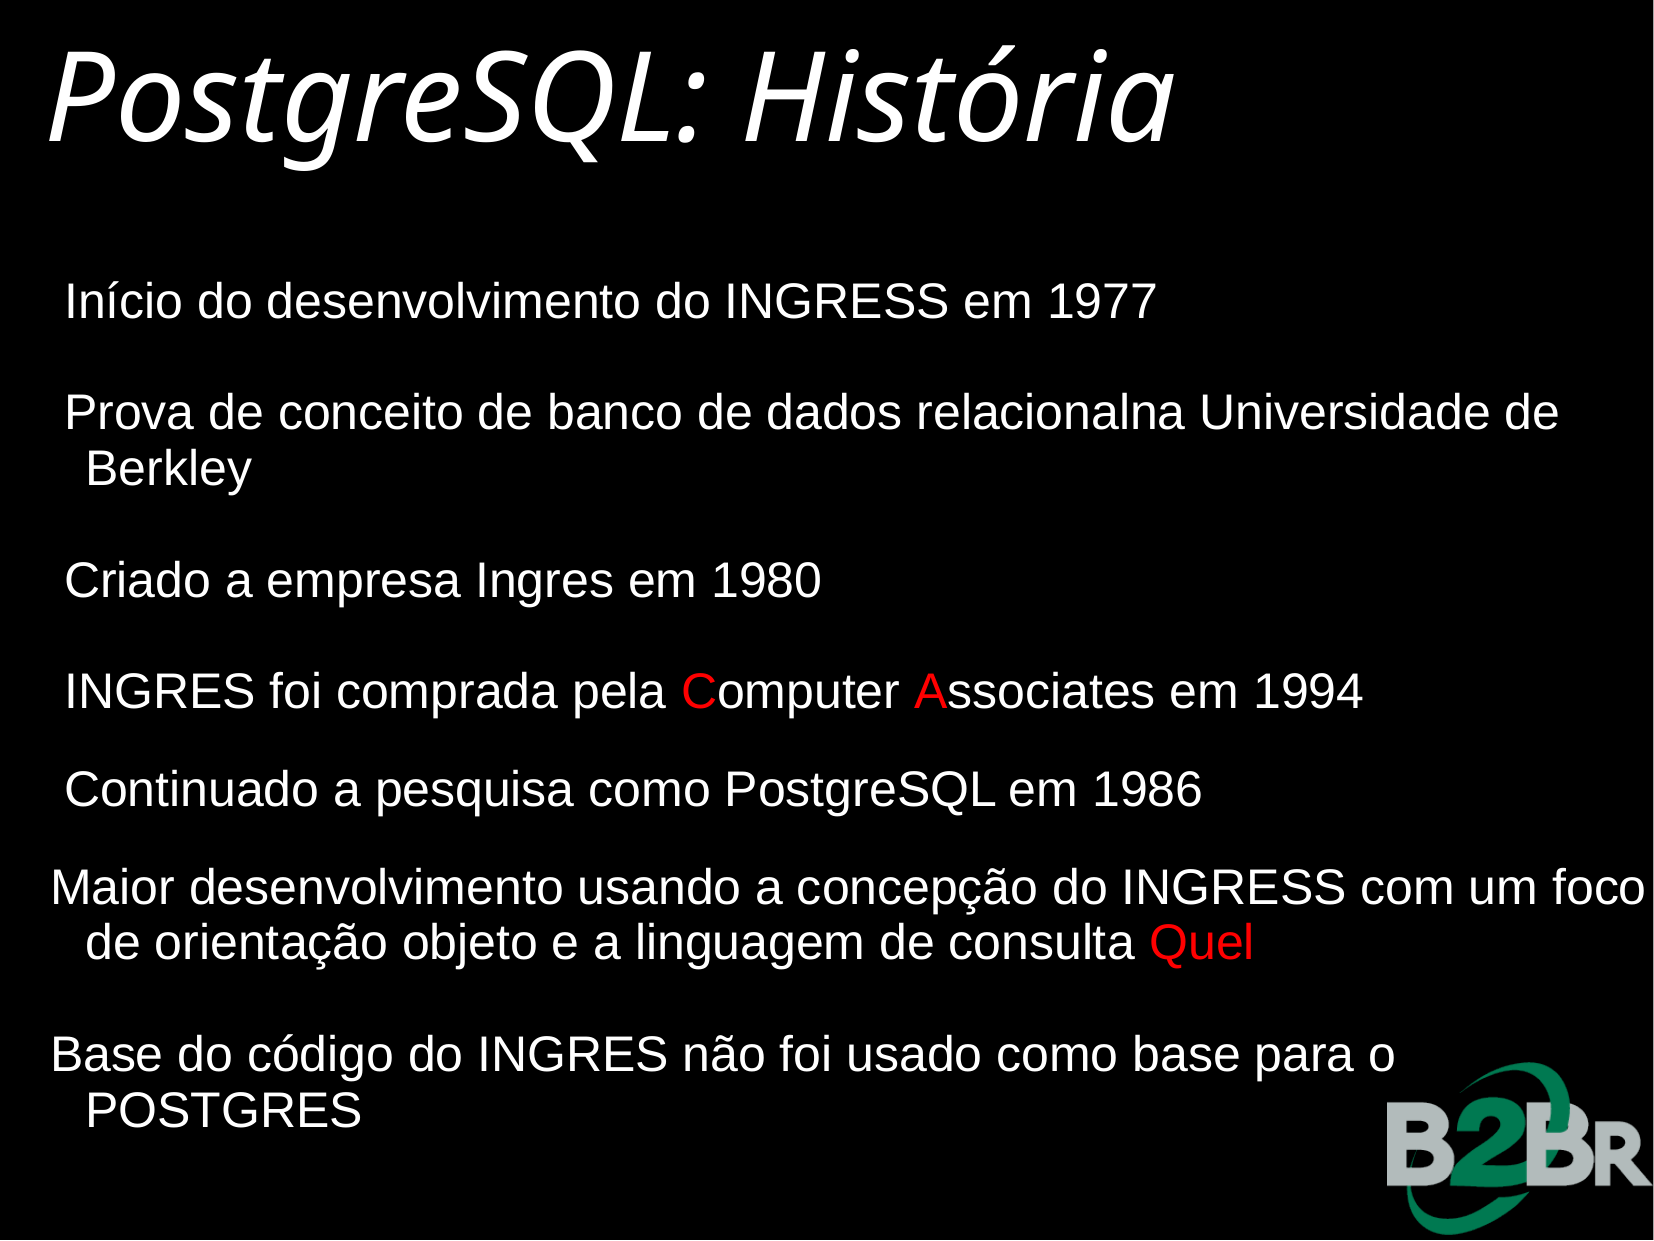

PostgreSQL: História
 Início do desenvolvimento do INGRESS em 1977
 Prova de conceito de banco de dados relacionalna Universidade de Berkley
 Criado a empresa Ingres em 1980
 INGRES foi comprada pela Computer Associates em 1994
 Continuado a pesquisa como PostgreSQL em 1986
Maior desenvolvimento usando a concepção do INGRESS com um foco de orientação objeto e a linguagem de consulta Quel
Base do código do INGRES não foi usado como base para o POSTGRES